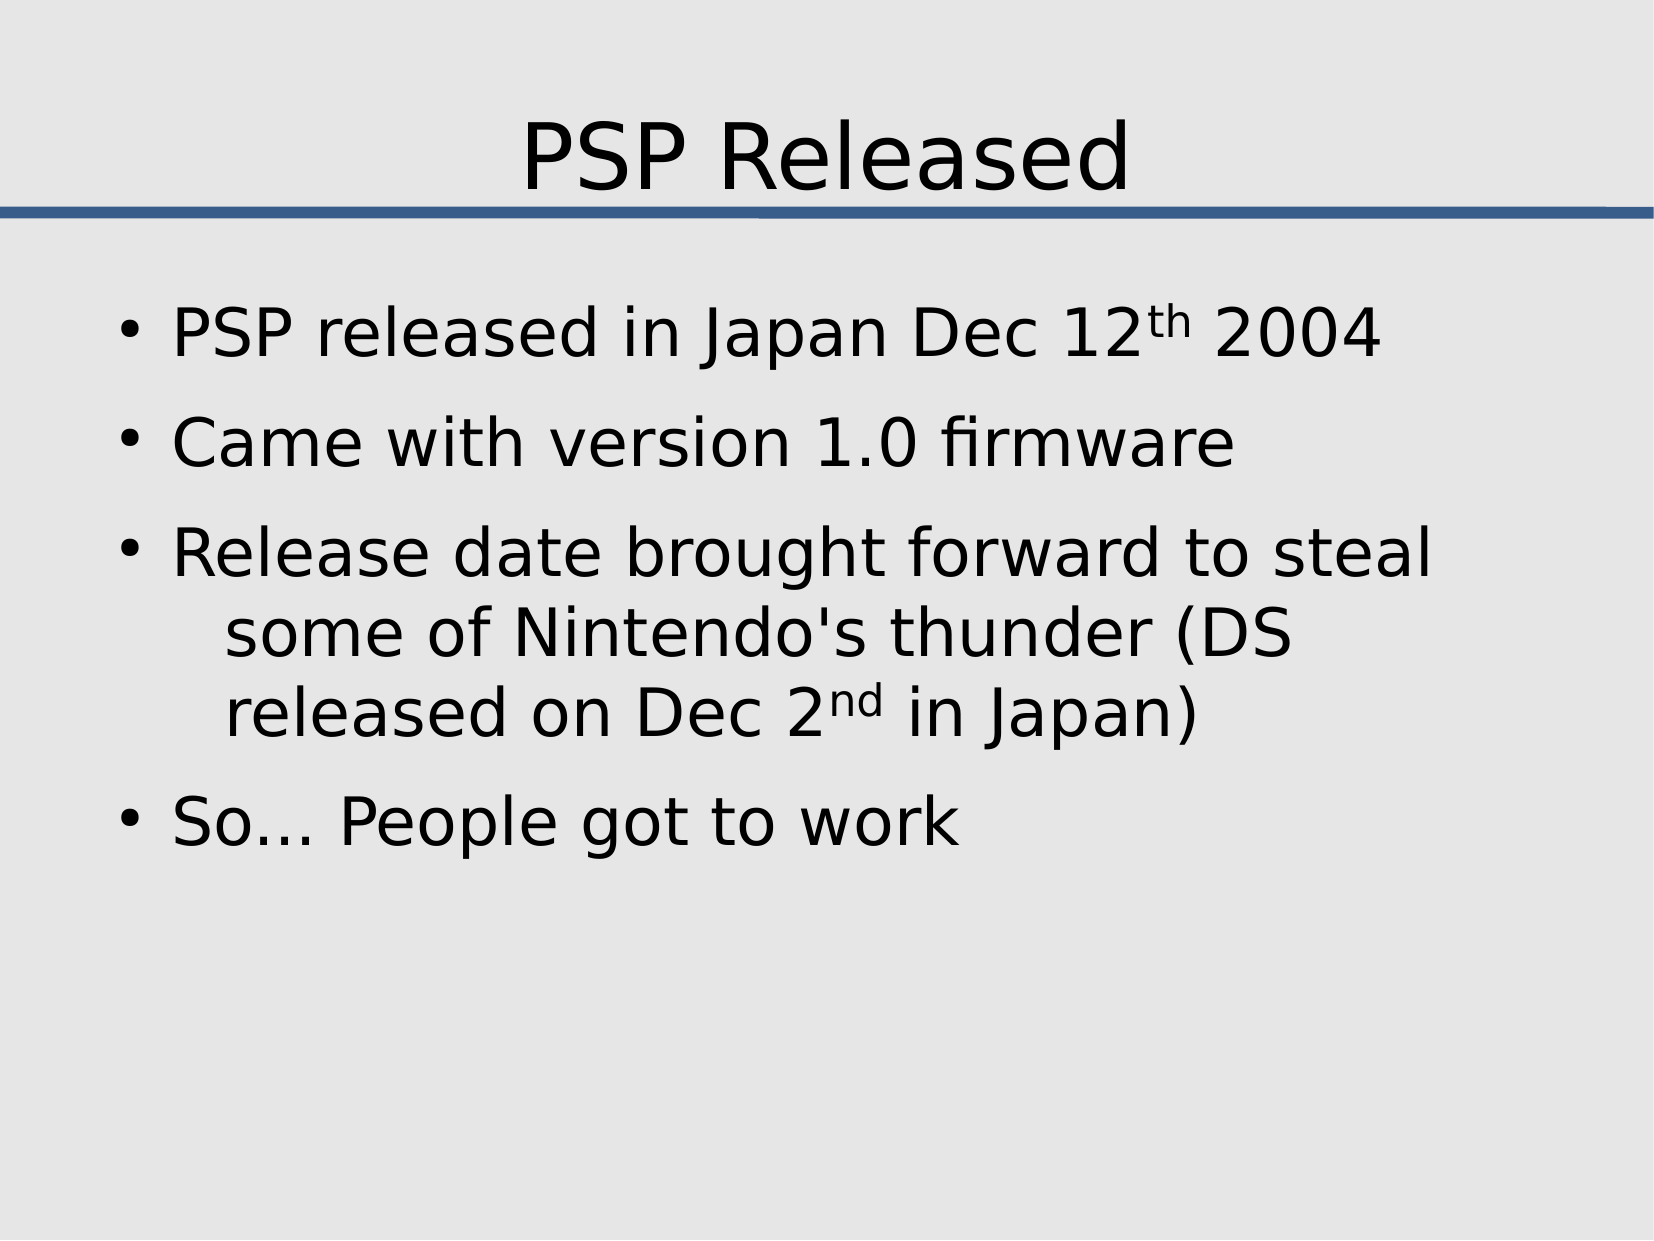

# PSP Released
PSP released in Japan Dec 12th 2004
Came with version 1.0 firmware
Release date brought forward to steal some of Nintendo's thunder (DS released on Dec 2nd in Japan)
So... People got to work